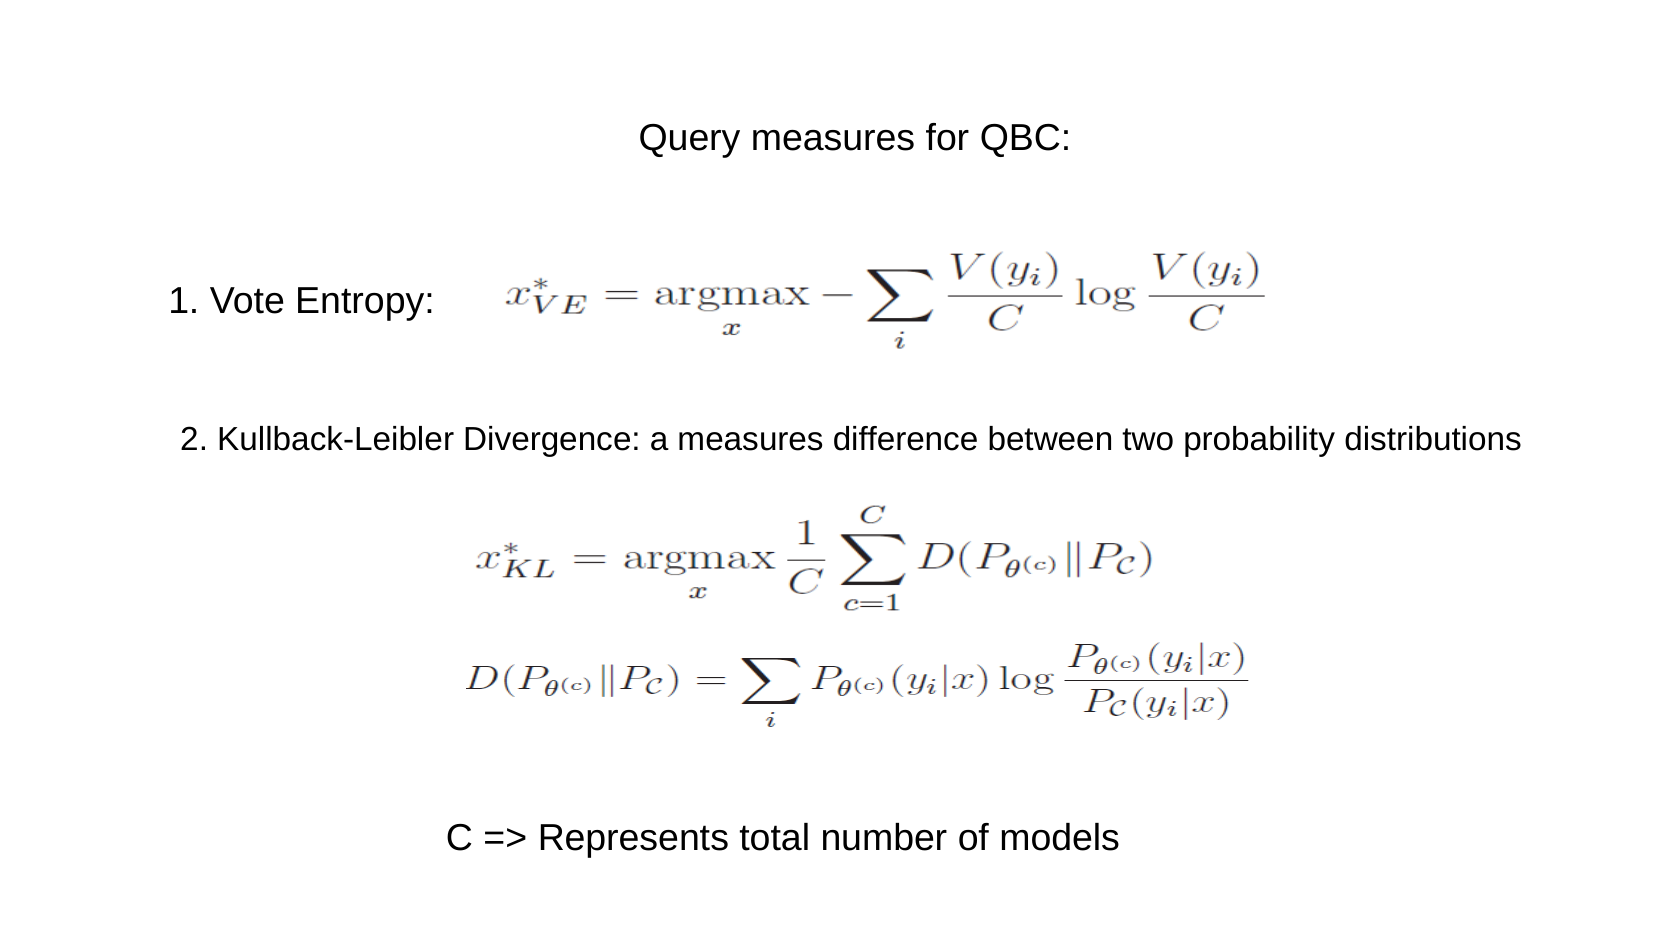

Query measures for QBC:
1. Vote Entropy:
2. Kullback-Leibler Divergence: a measures difference between two probability distributions
C => Represents total number of models
15